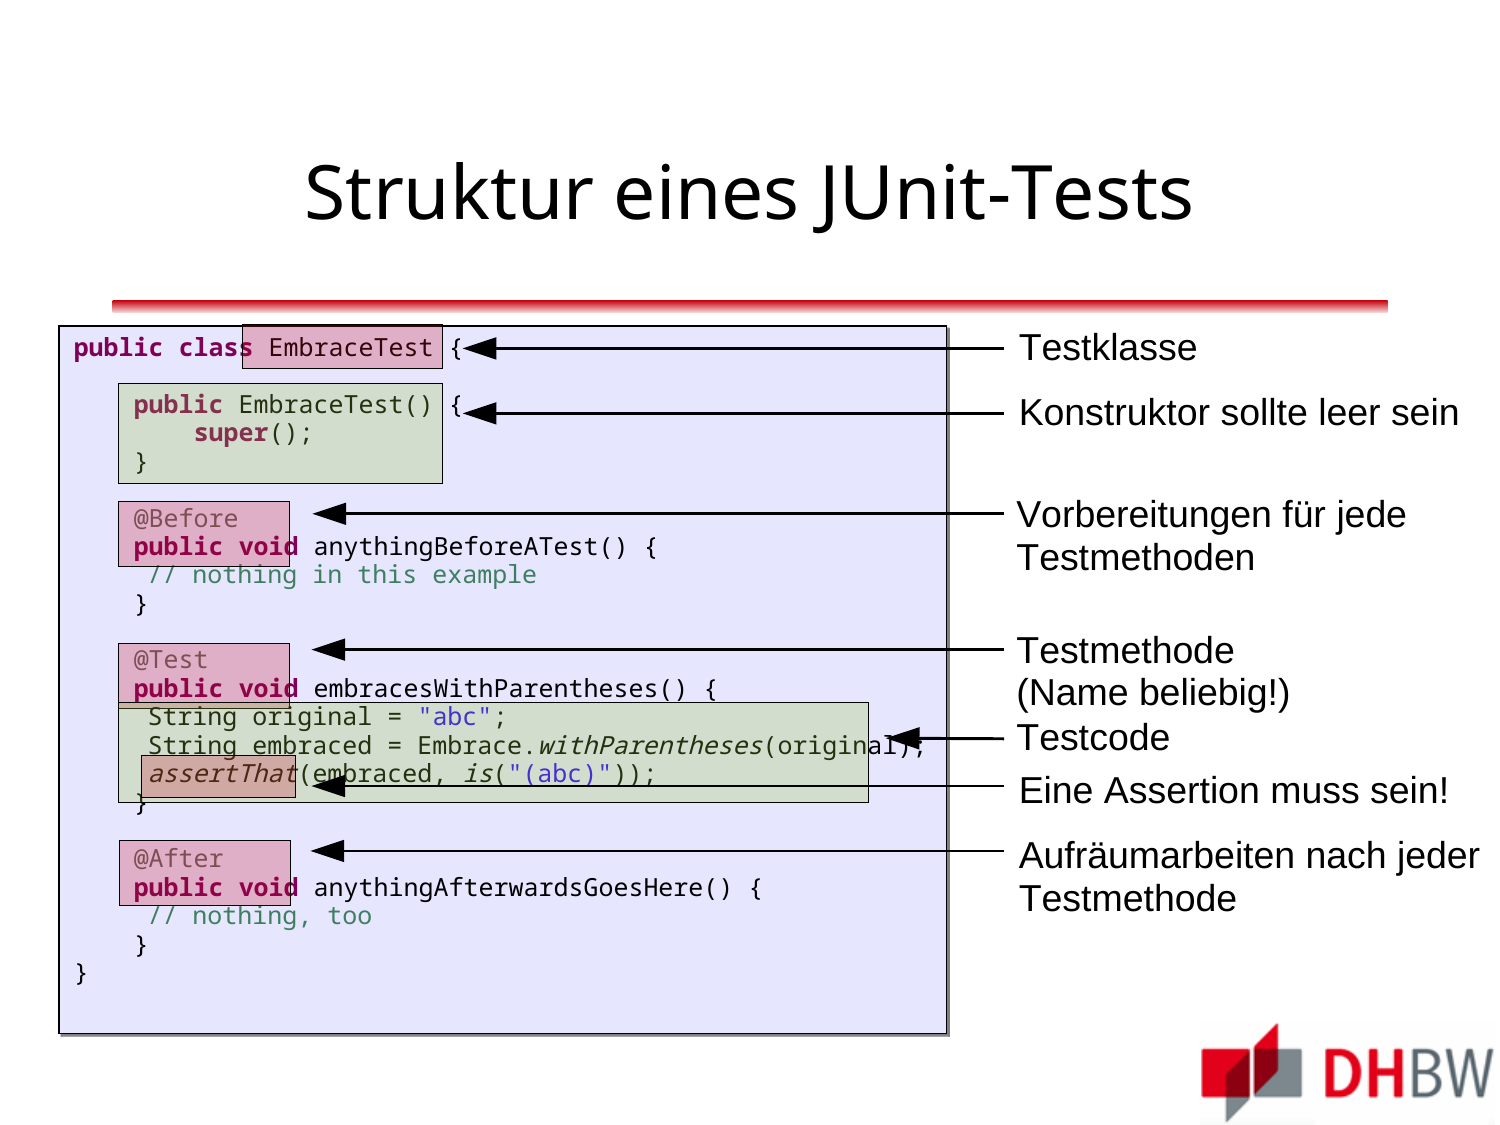

# Struktur eines JUnit-Tests
Testklasse
public class EmbraceTest {
 public EmbraceTest() {
 super();
 }
 @Before
 public void anythingBeforeATest() {
 	// nothing in this example
 }
 @Test
 public void embracesWithParentheses() {
 	String original = "abc";
 	String embraced = Embrace.withParentheses(original);
 	assertThat(embraced, is("(abc)"));
 }
 @After
 public void anythingAfterwardsGoesHere() {
 	// nothing, too
 }
}
Konstruktor sollte leer sein
Vorbereitungen für jede
Testmethoden
Testmethode
(Name beliebig!)
Testcode
Eine Assertion muss sein!
Aufräumarbeiten nach jeder
Testmethode